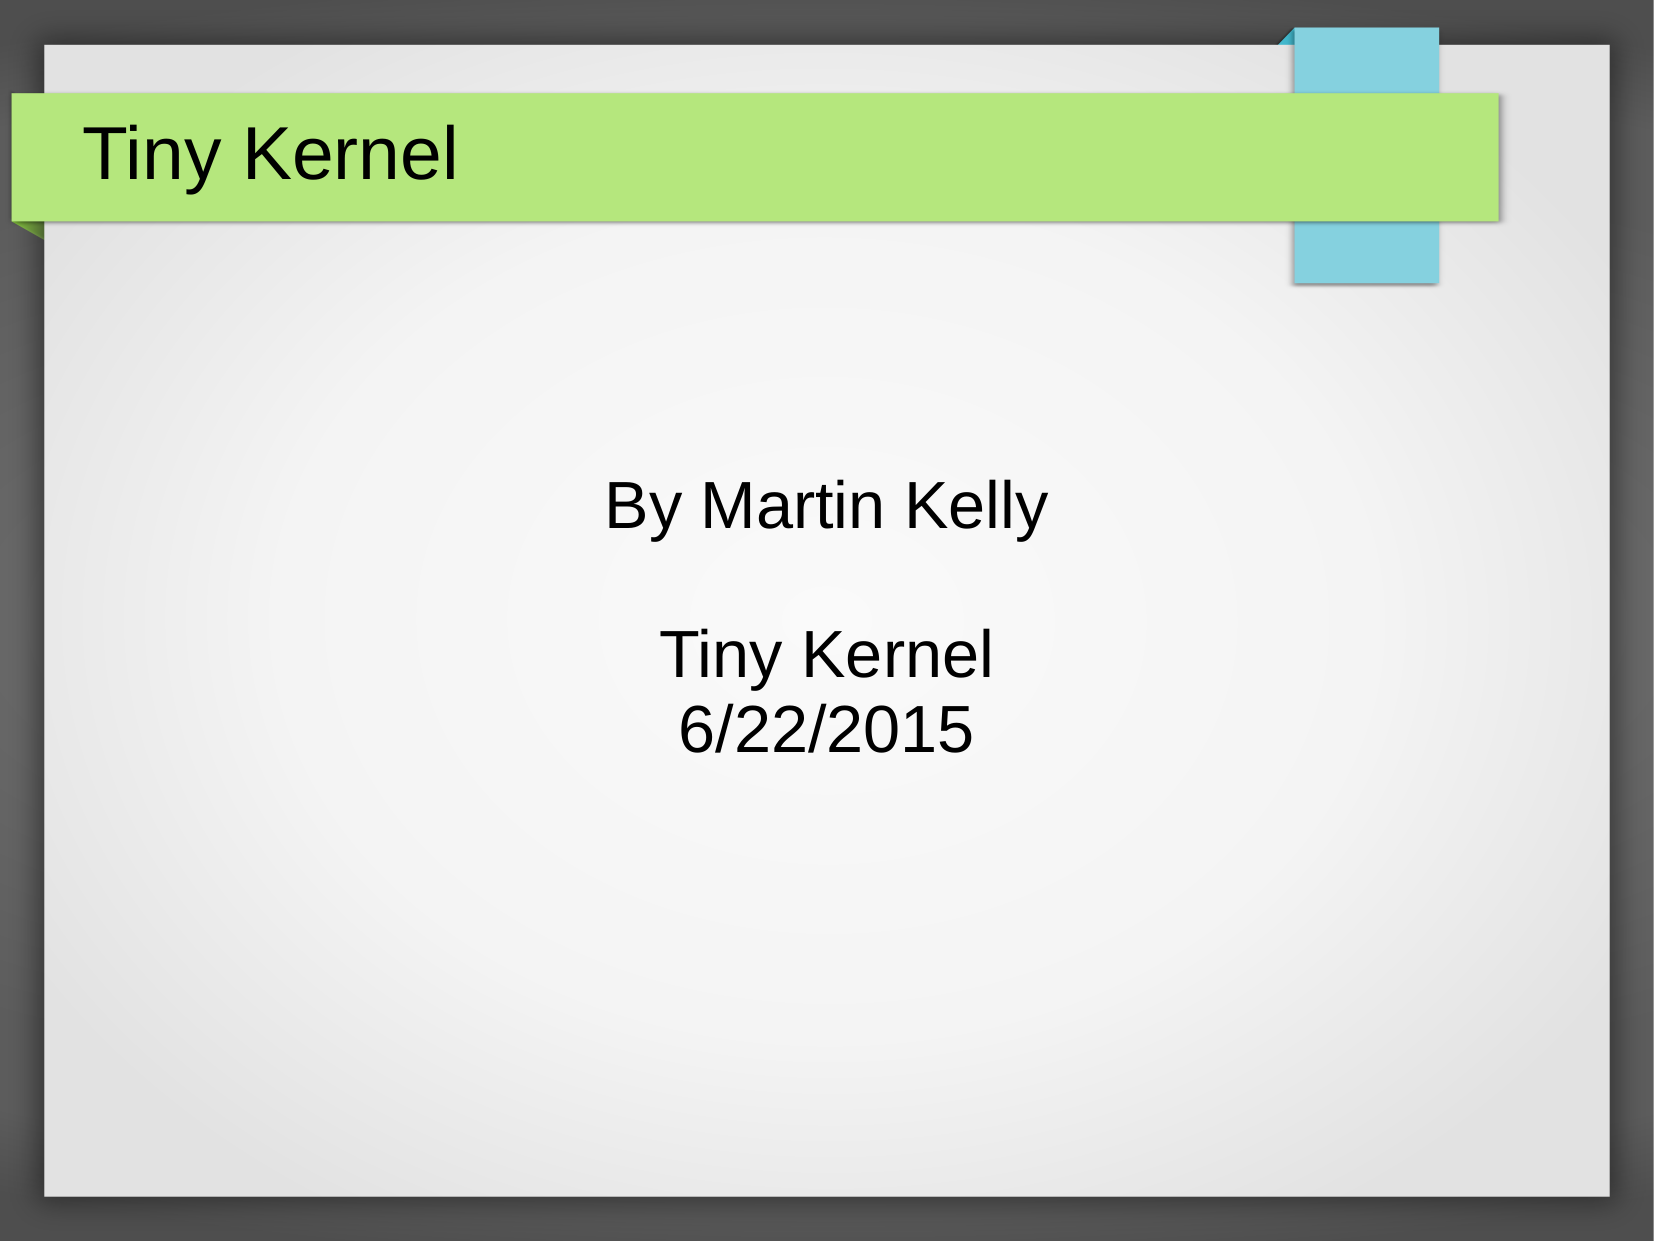

# Tiny Kernel
By Martin Kelly
Tiny Kernel
6/22/2015